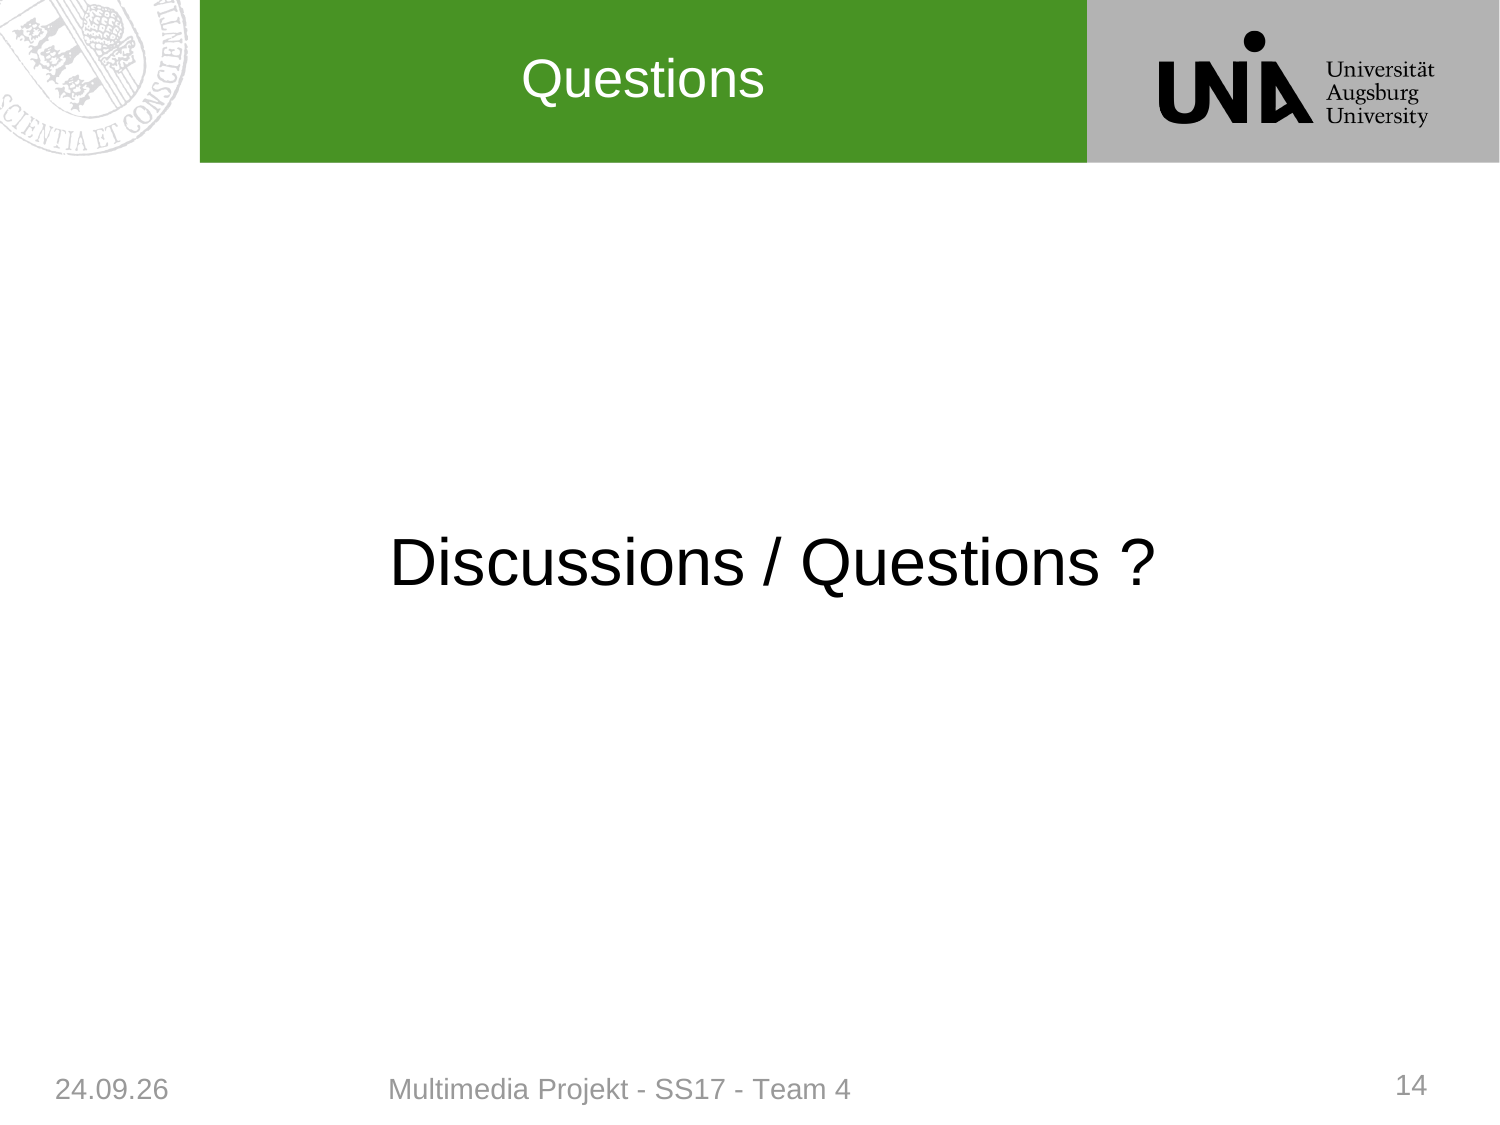

# Questions
Discussions / Questions ?
14
Multimedia Projekt - SS17 - Team 4